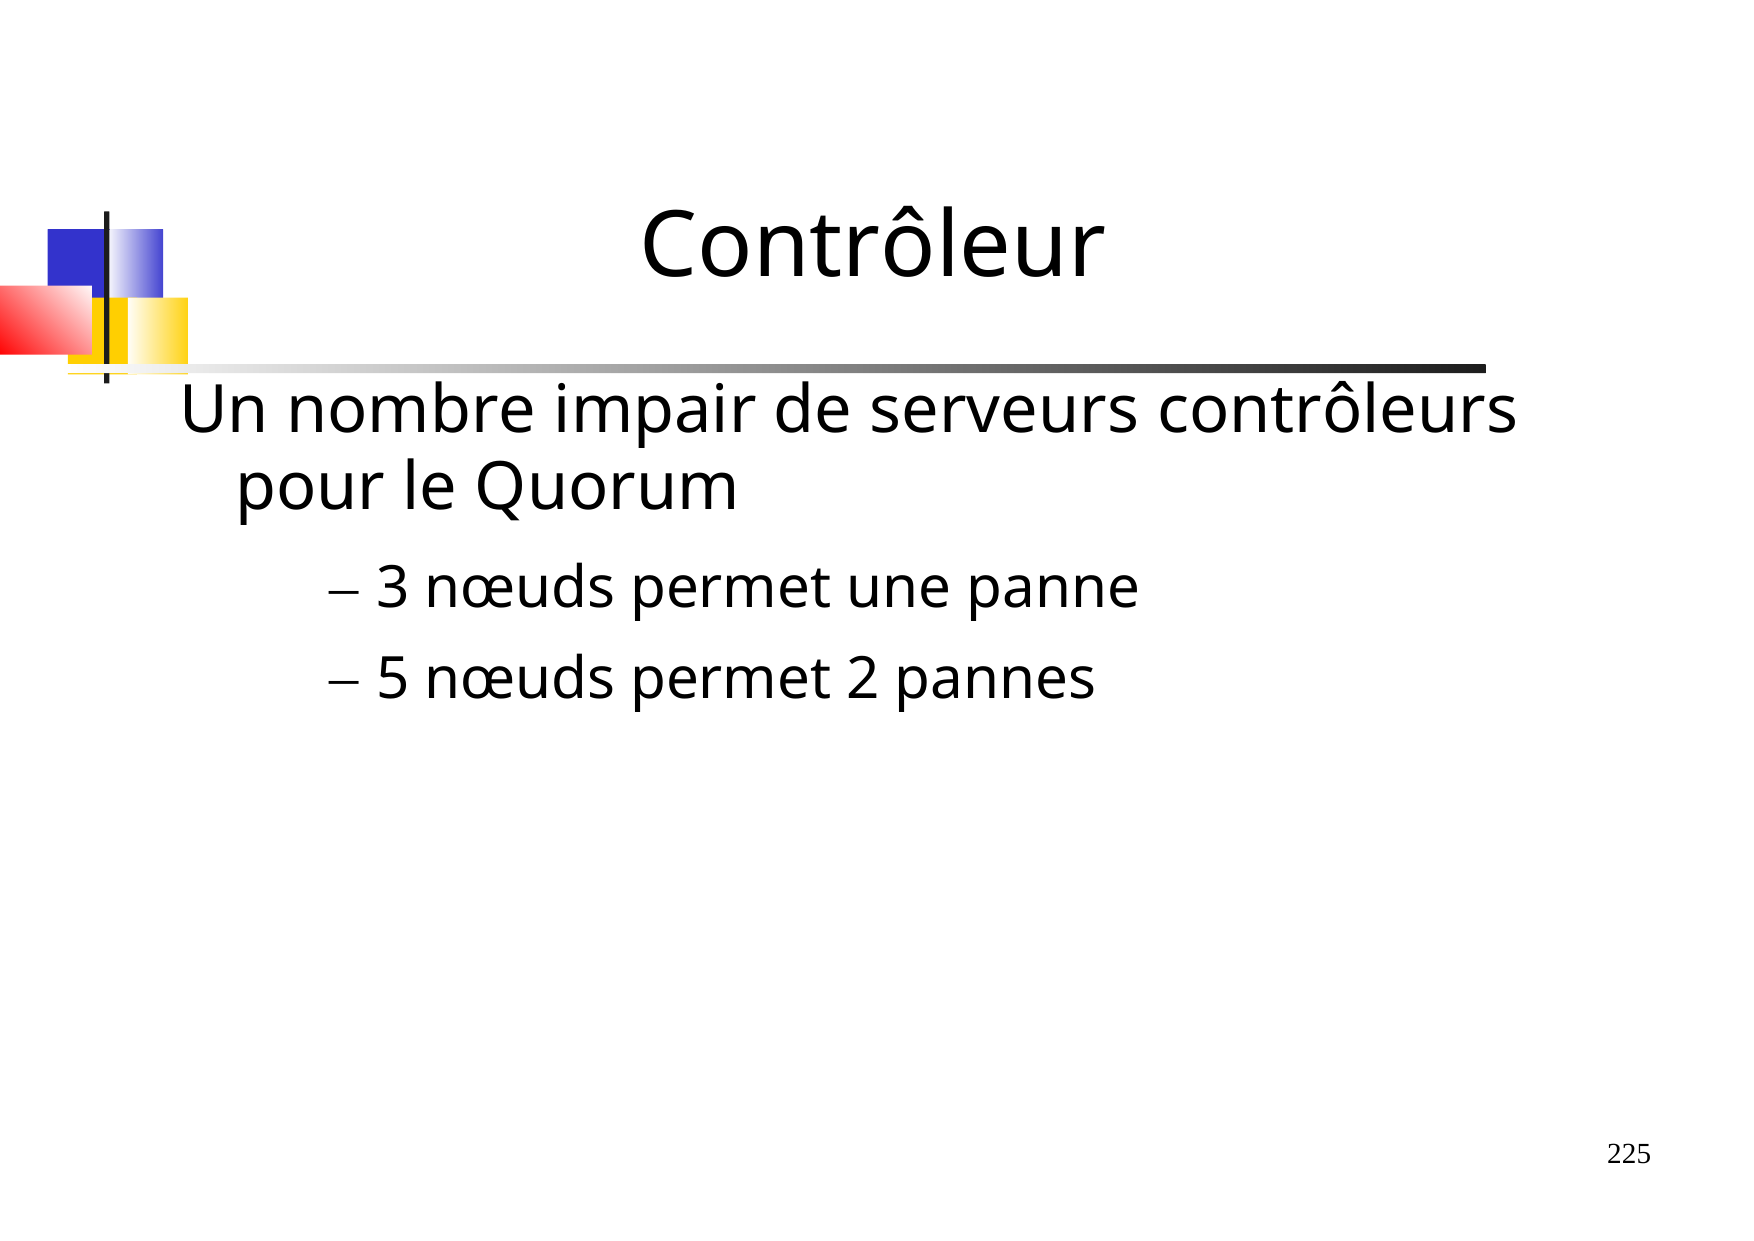

# Contrôleur
Un nombre impair de serveurs contrôleurs pour le Quorum
3 nœuds permet une panne
5 nœuds permet 2 pannes